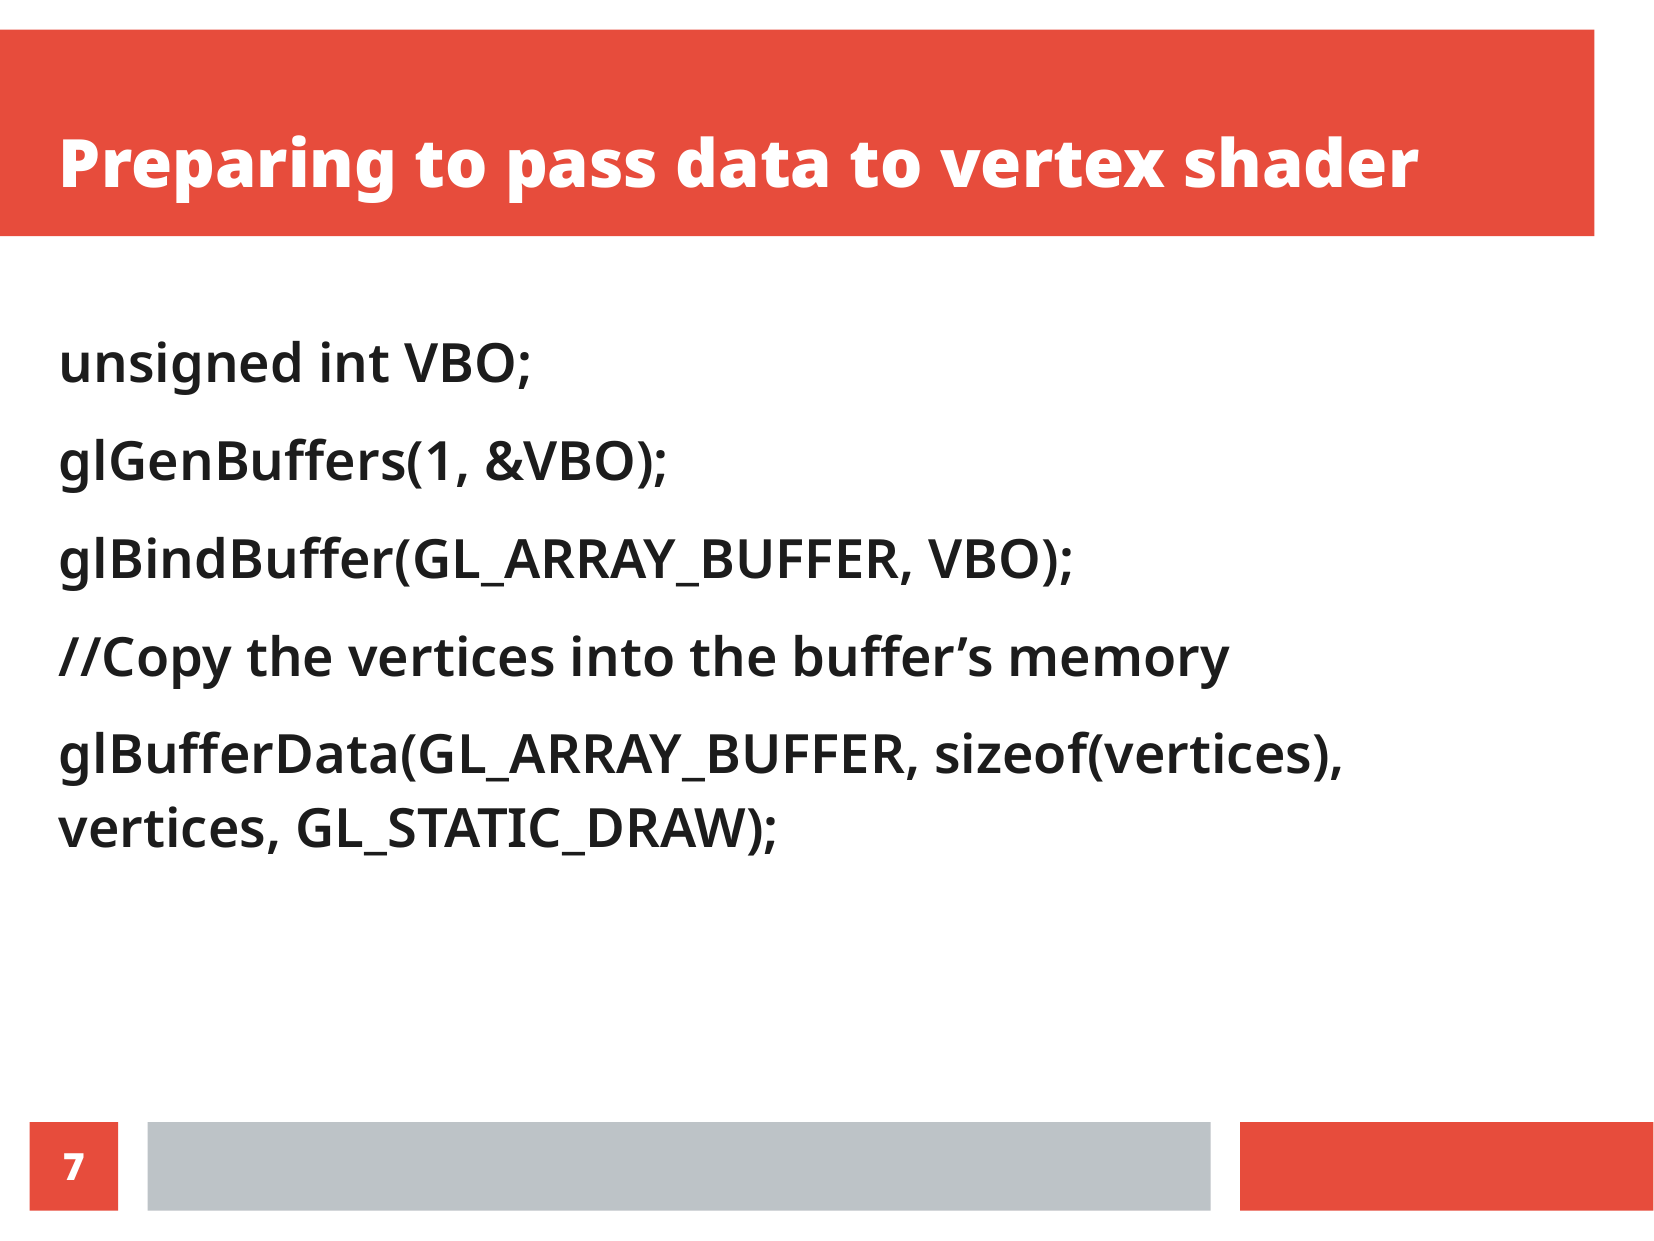

# Preparing to pass data to vertex shader
unsigned int VBO;
glGenBuffers(1, &VBO);
glBindBuffer(GL_ARRAY_BUFFER, VBO);
//Copy the vertices into the buffer’s memory
glBufferData(GL_ARRAY_BUFFER, sizeof(vertices), vertices, GL_STATIC_DRAW);
7